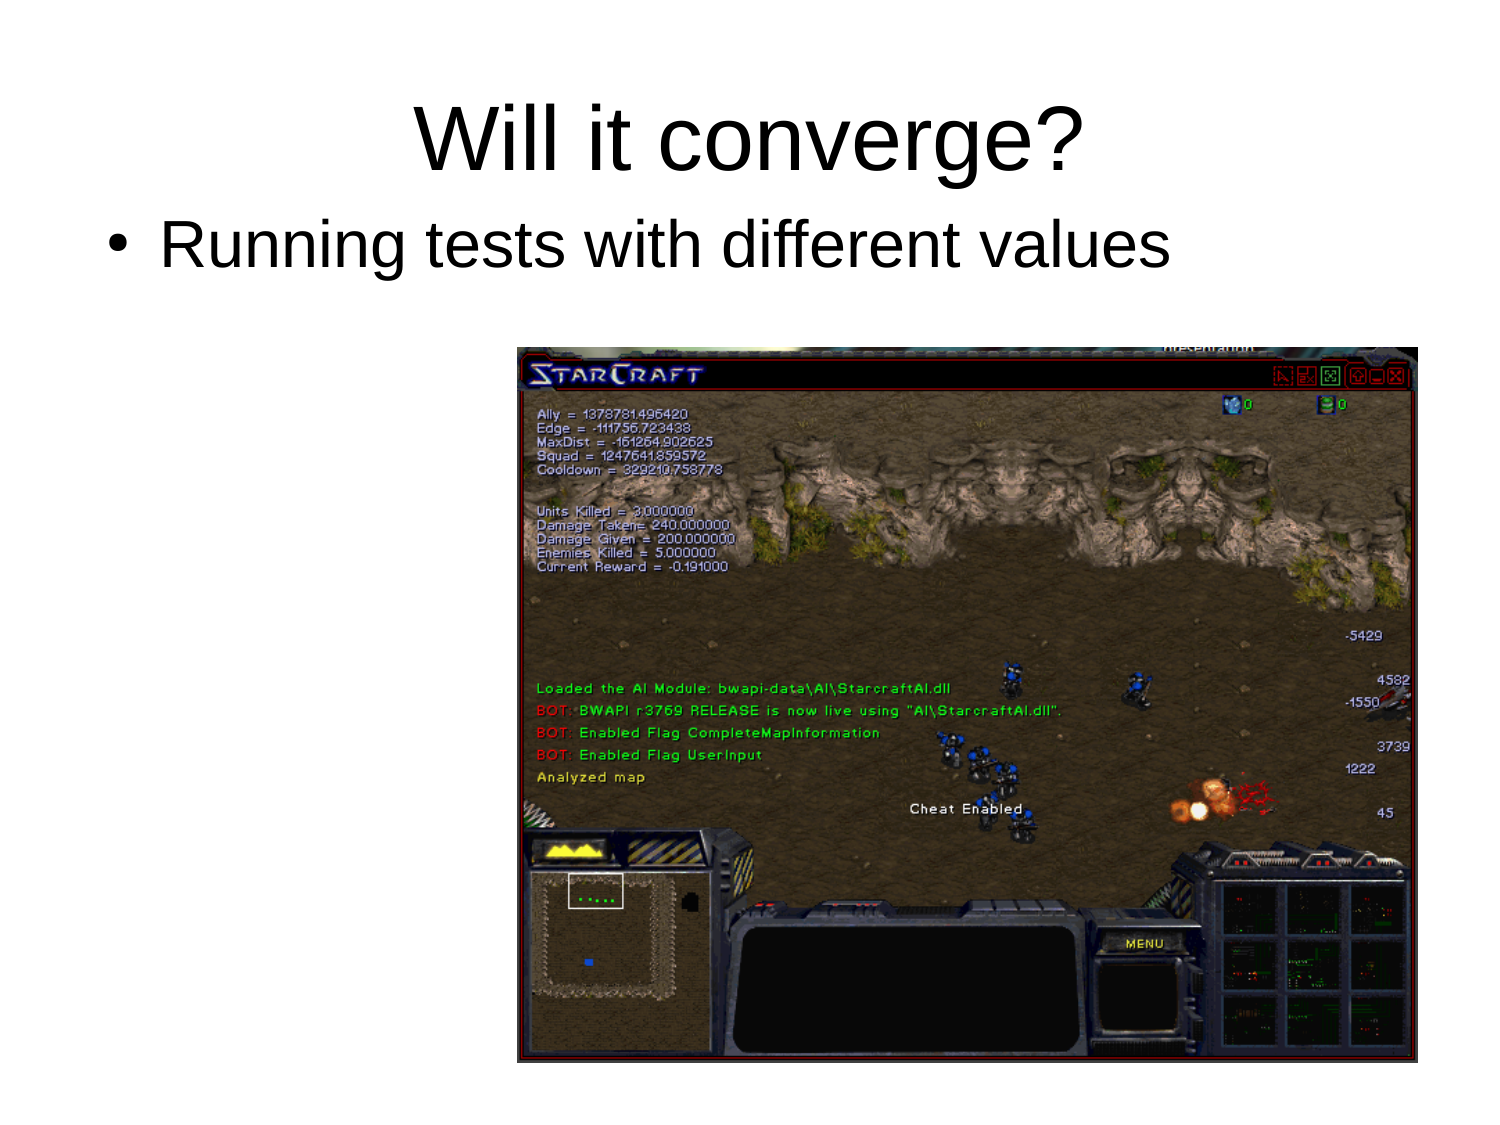

# Will it converge?
Running tests with different values